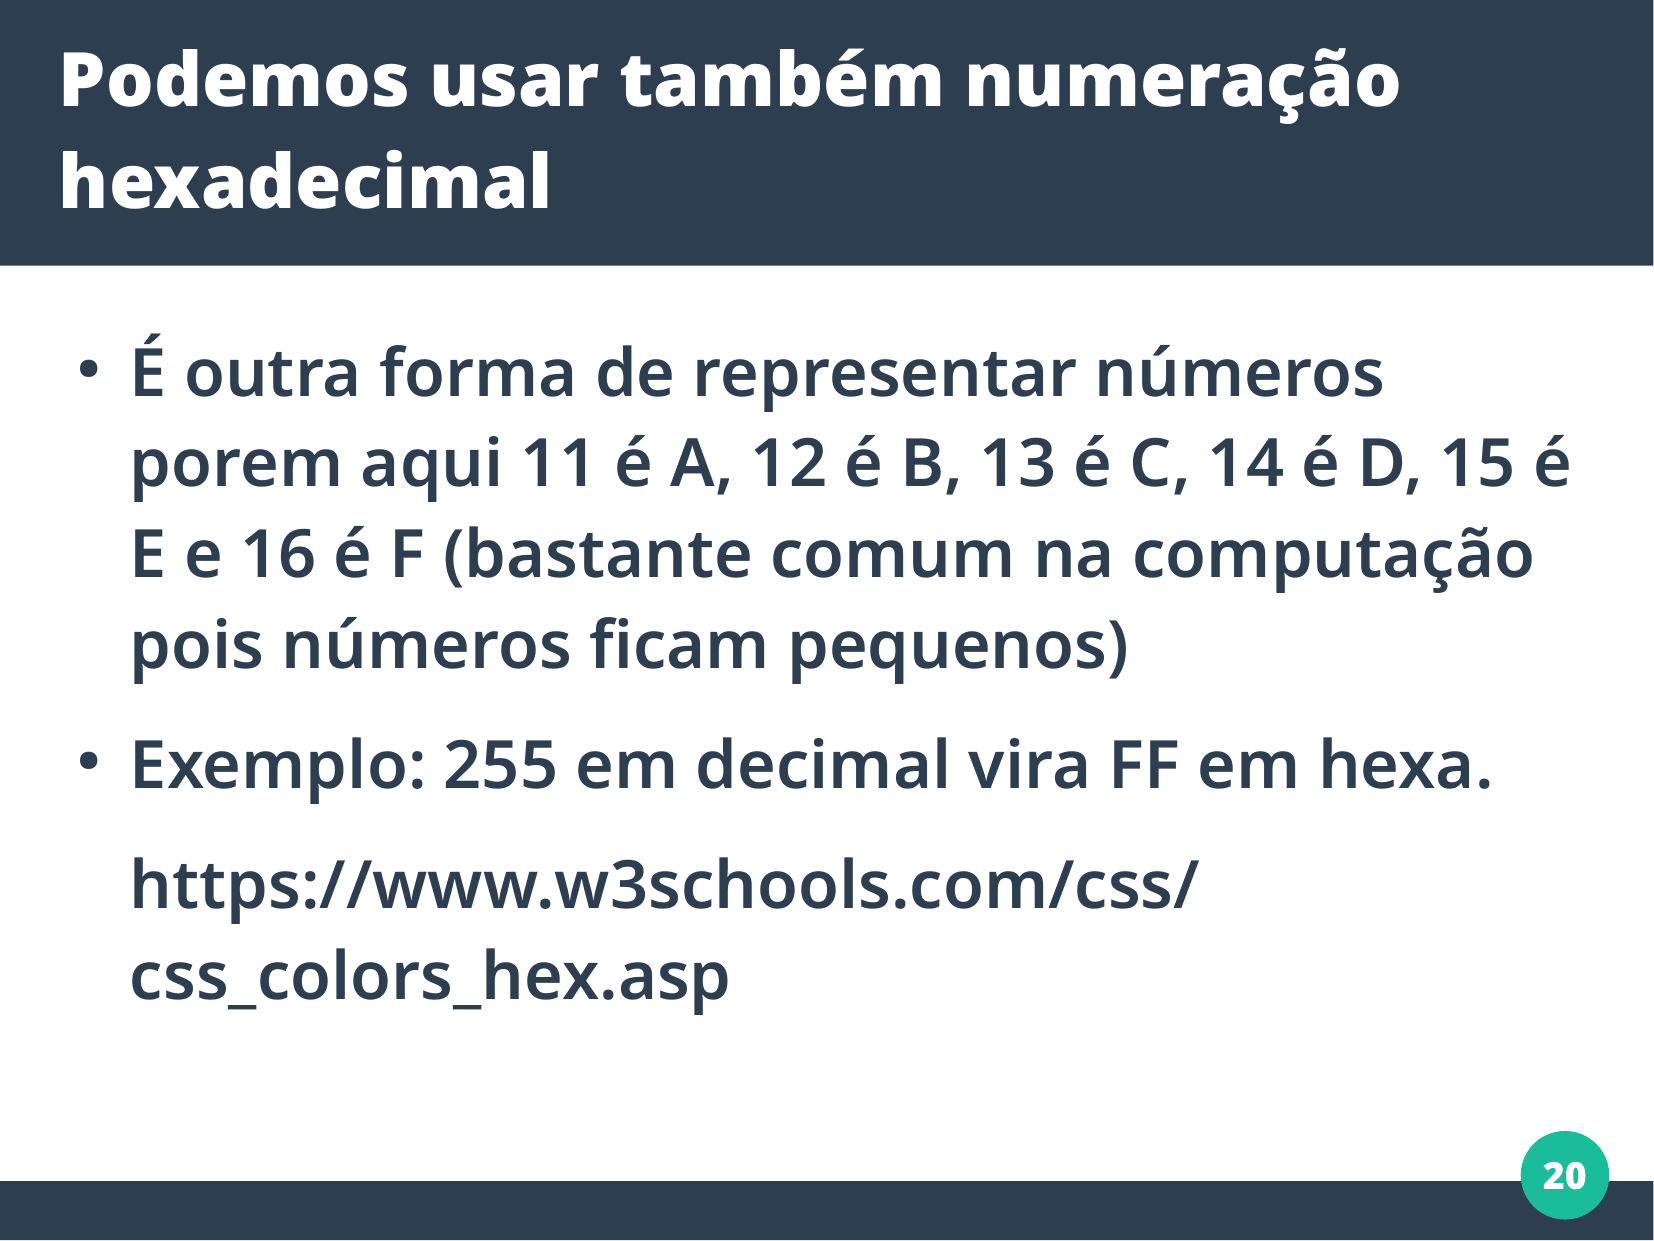

# Podemos usar também numeração hexadecimal
É outra forma de representar números porem aqui 11 é A, 12 é B, 13 é C, 14 é D, 15 é E e 16 é F (bastante comum na computação pois números ficam pequenos)
Exemplo: 255 em decimal vira FF em hexa.
https://www.w3schools.com/css/css_colors_hex.asp
20